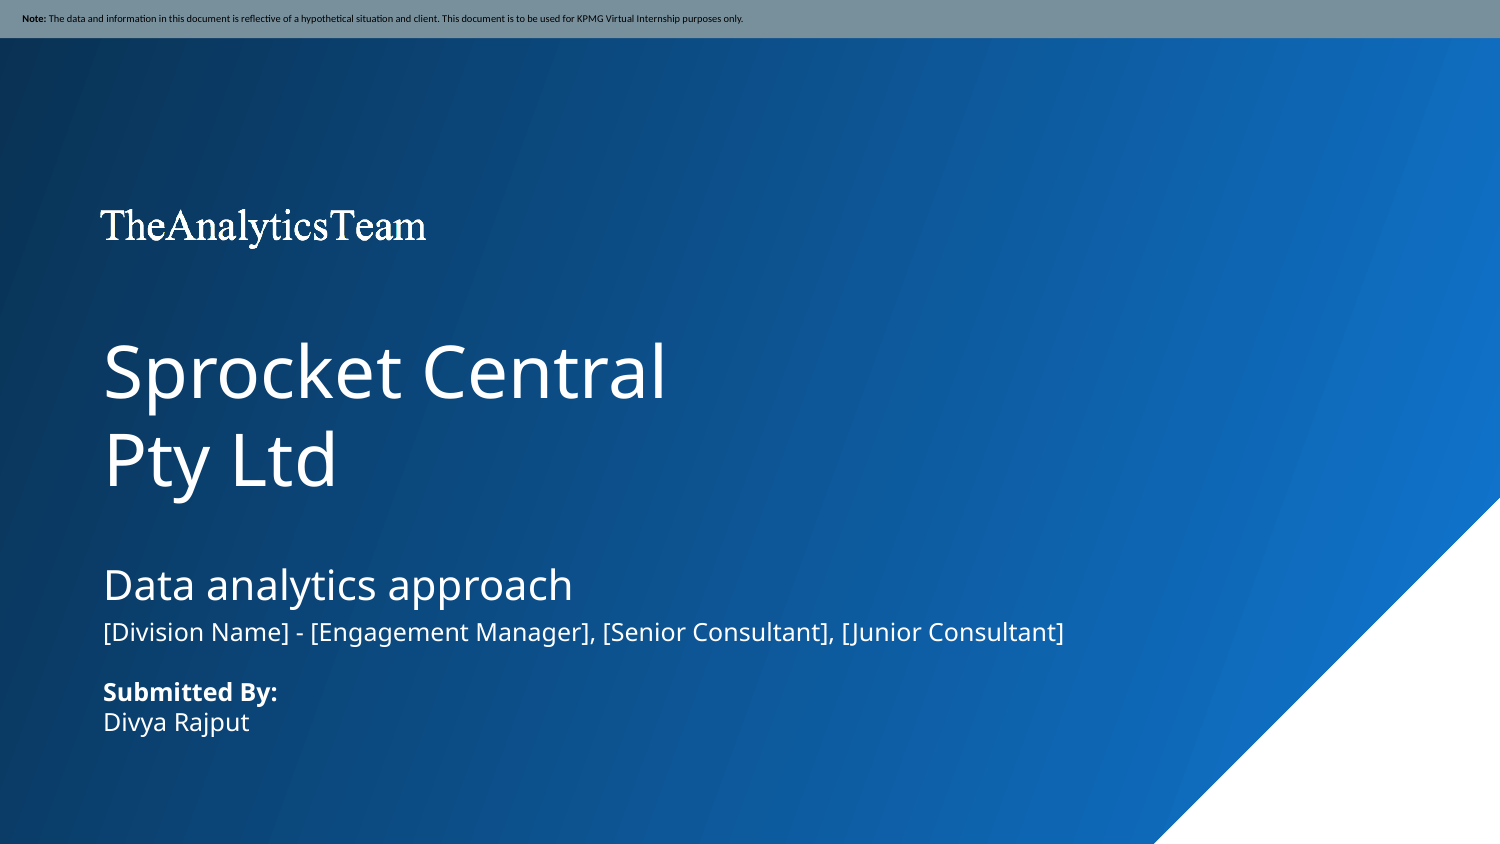

Note: The data and information in this document is reflective of a hypothetical situation and client. This document is to be used for KPMG Virtual Internship purposes only.
Sprocket Central Pty Ltd
Data analytics approach
[Division Name] - [Engagement Manager], [Senior Consultant], [Junior Consultant]
Submitted By:
Divya Rajput